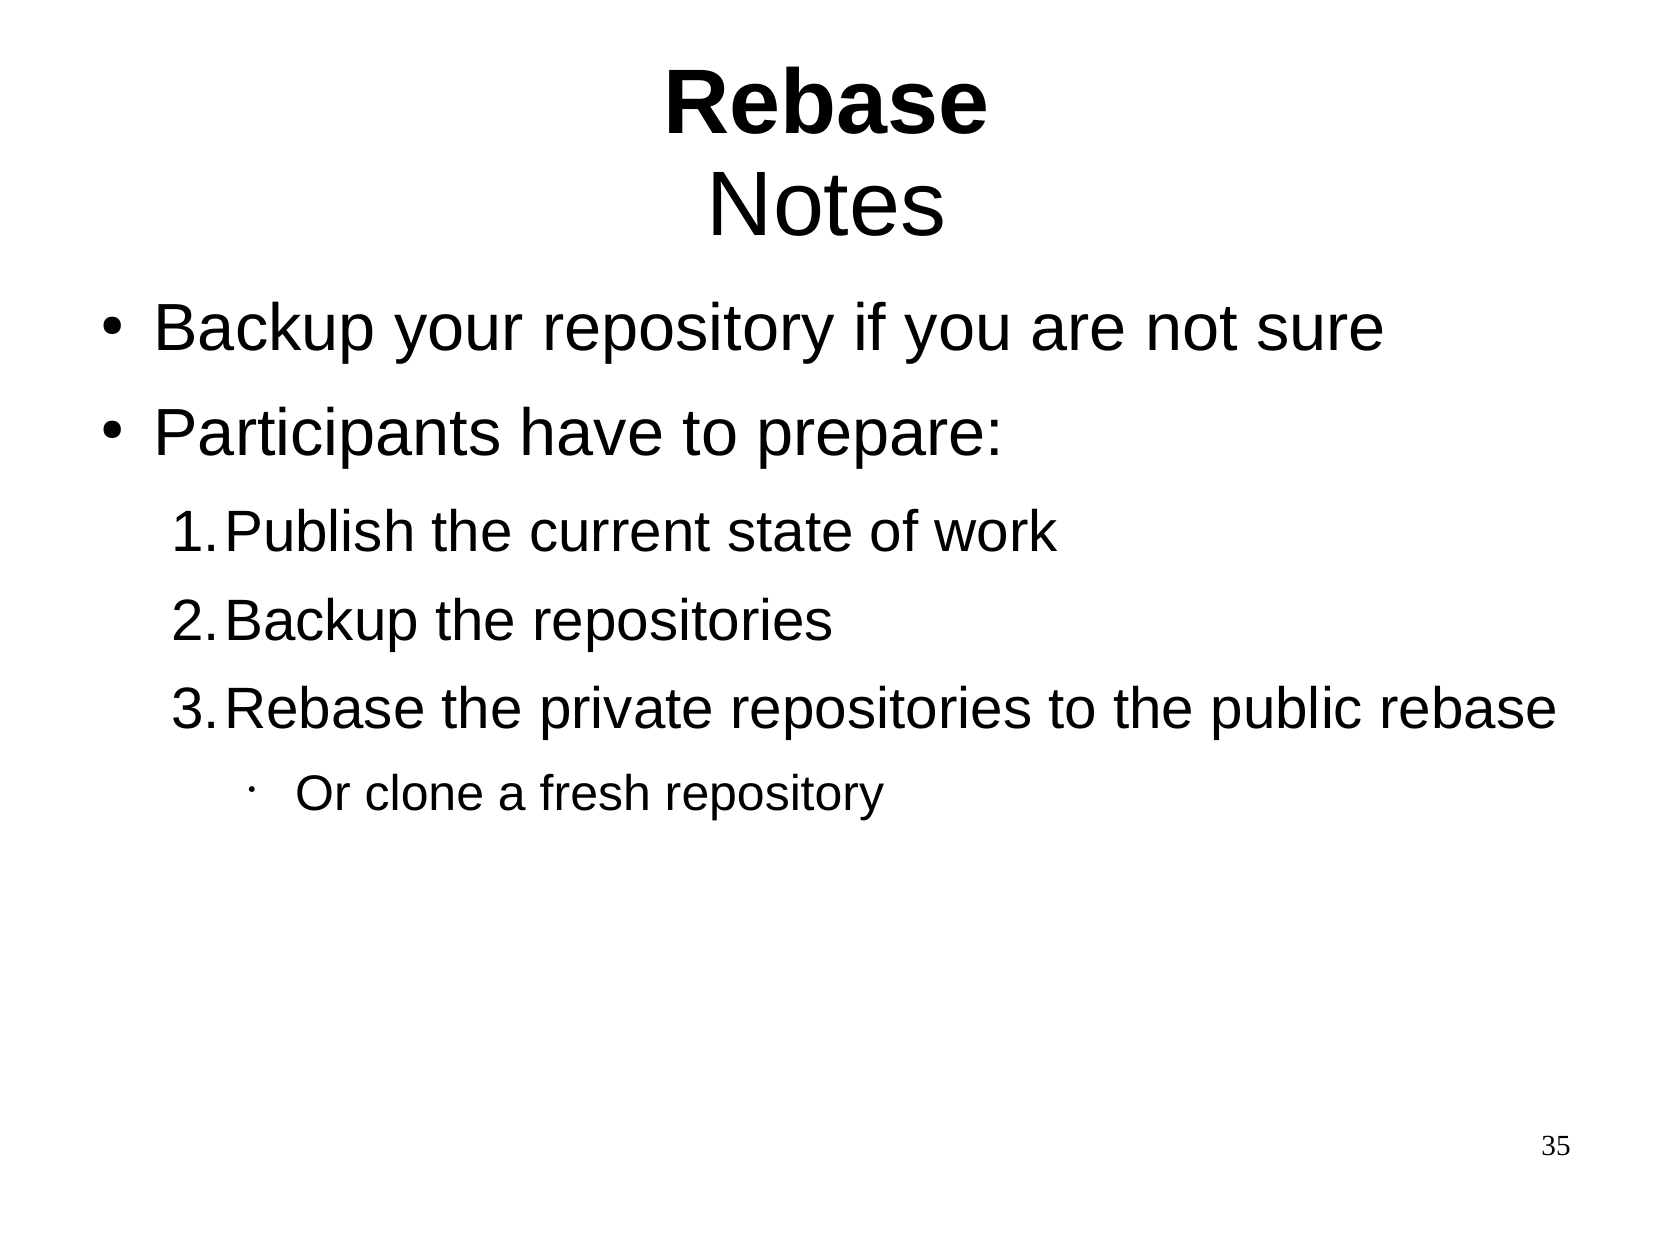

# Rebase Notes
Backup your repository if you are not sure
Participants have to prepare:
Publish the current state of work
Backup the repositories
Rebase the private repositories to the public rebase
Or clone a fresh repository
35